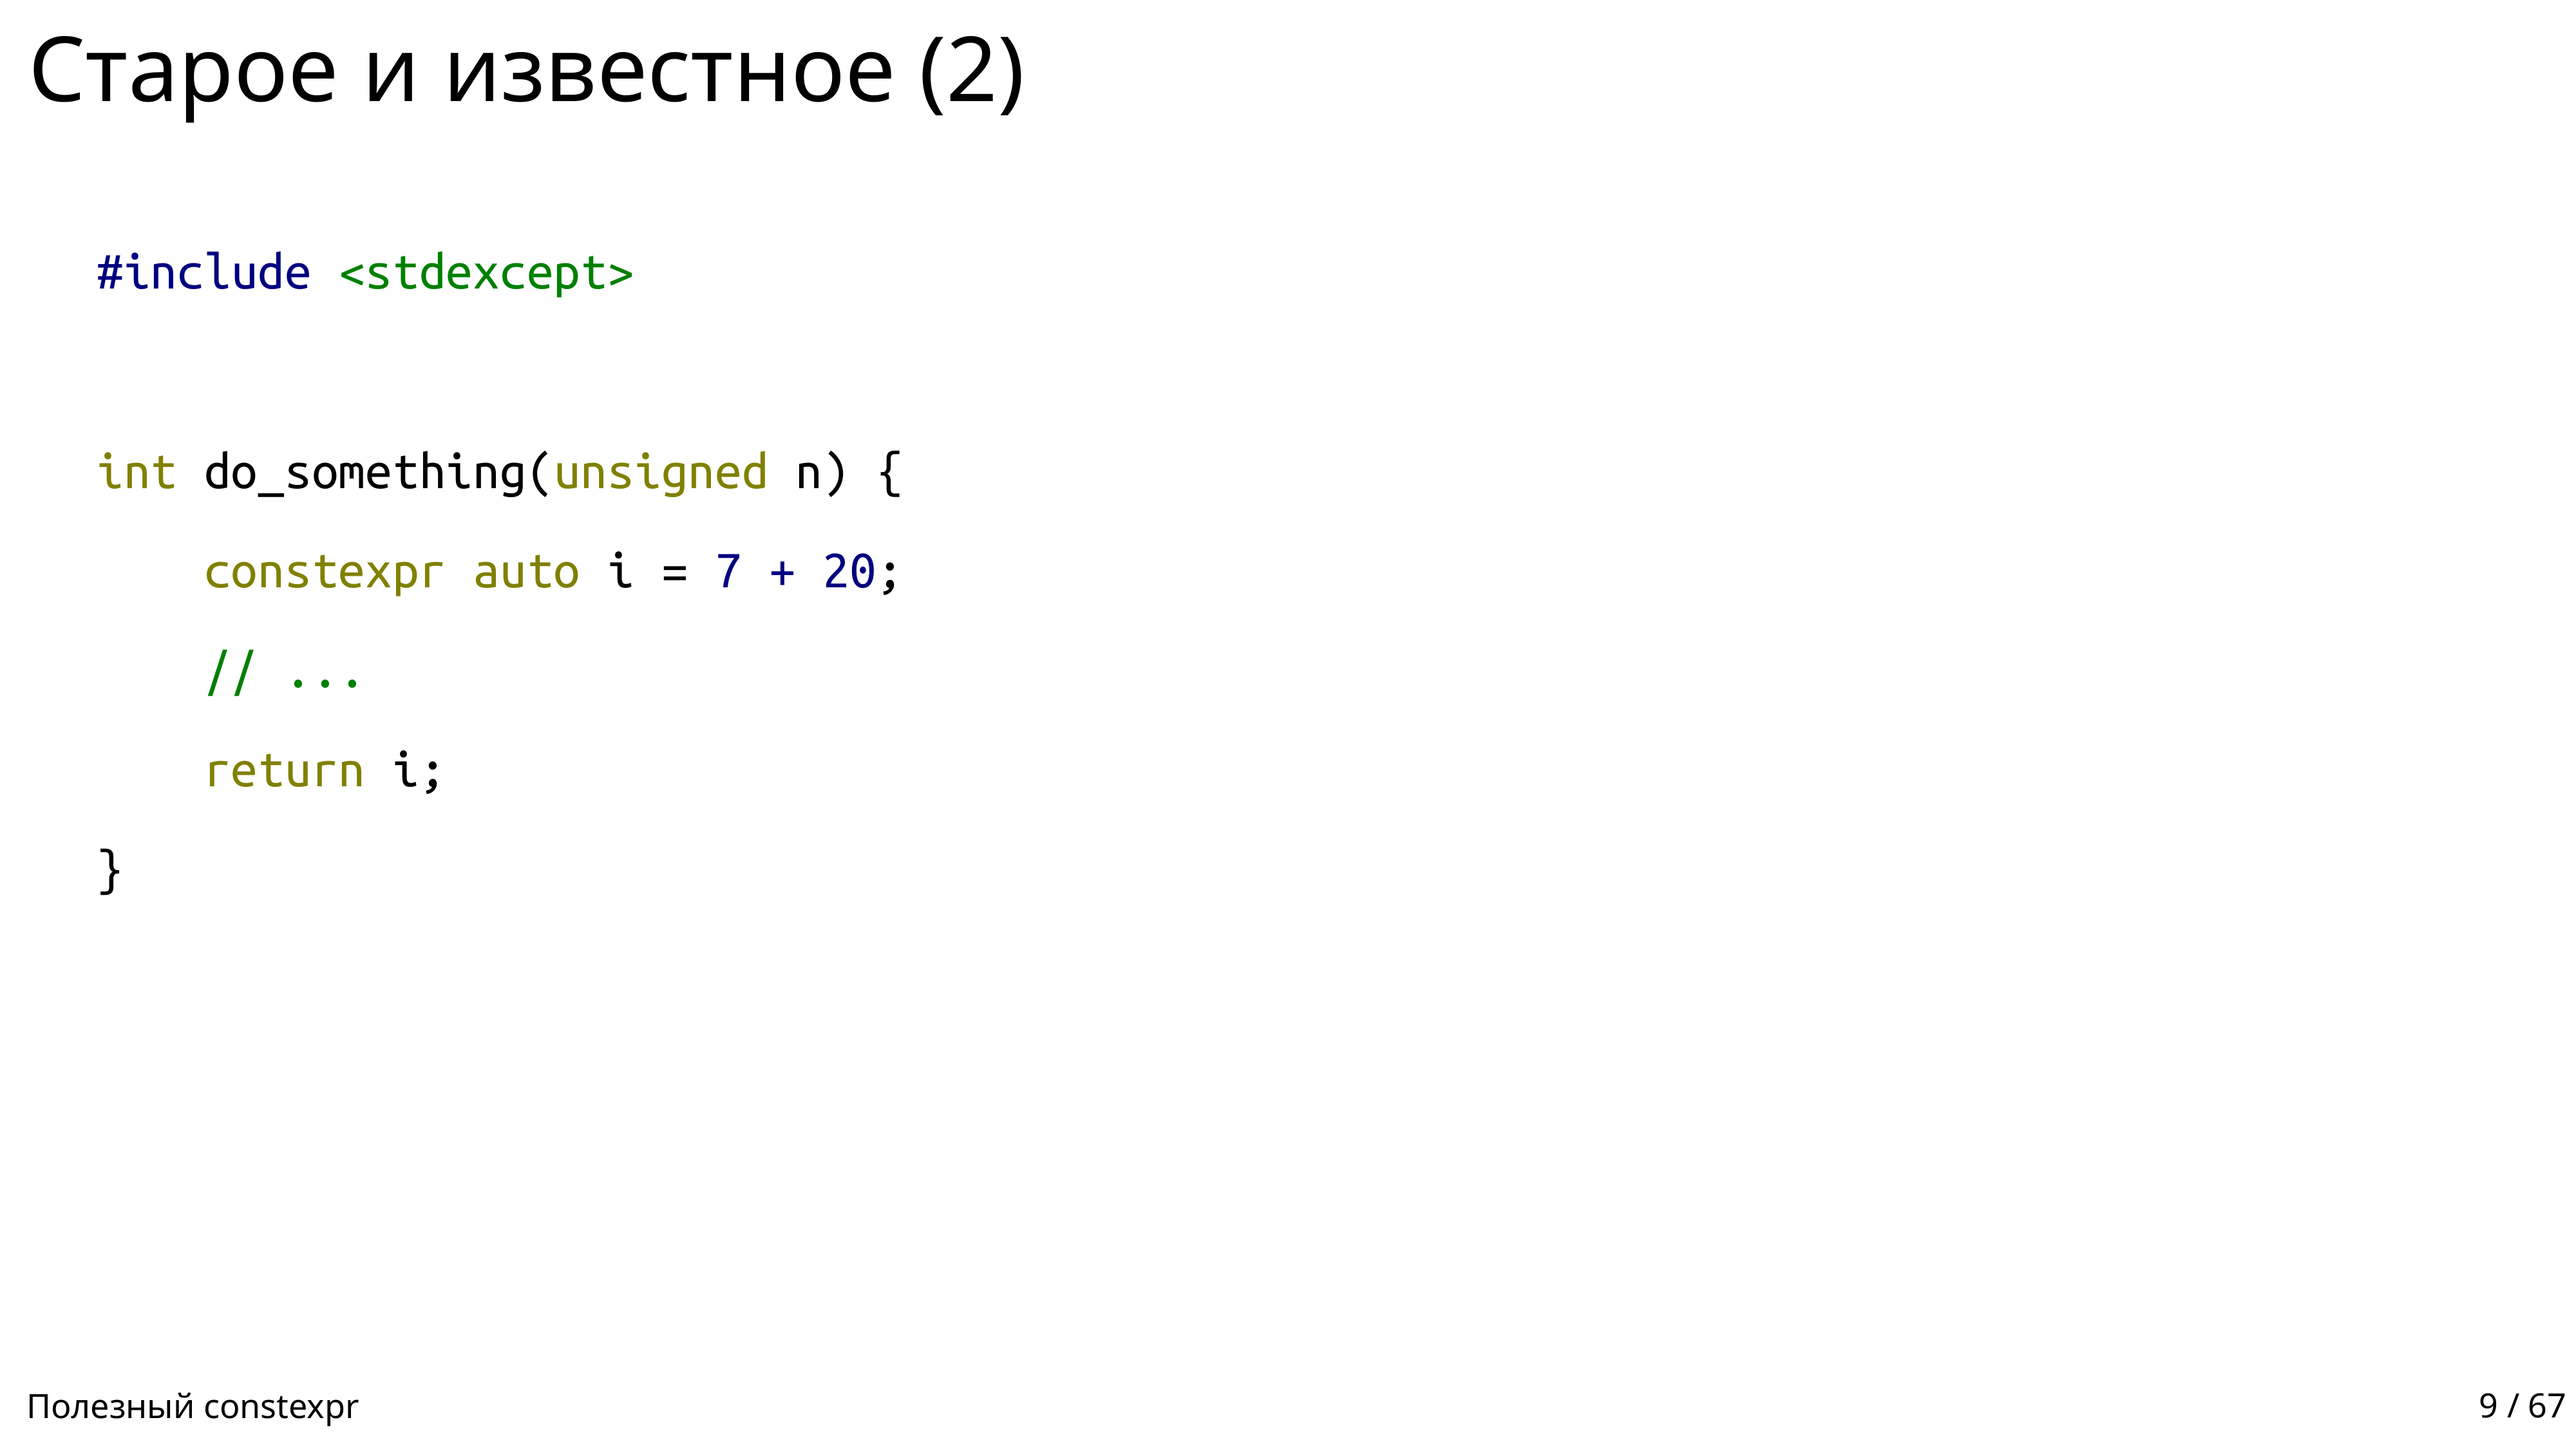

# Старое и известное (2)
#include <stdexcept>
int do_something(unsigned n) {
 constexpr auto i = 7 + 20;
 // ...
 return i;
}
Полезный constexpr